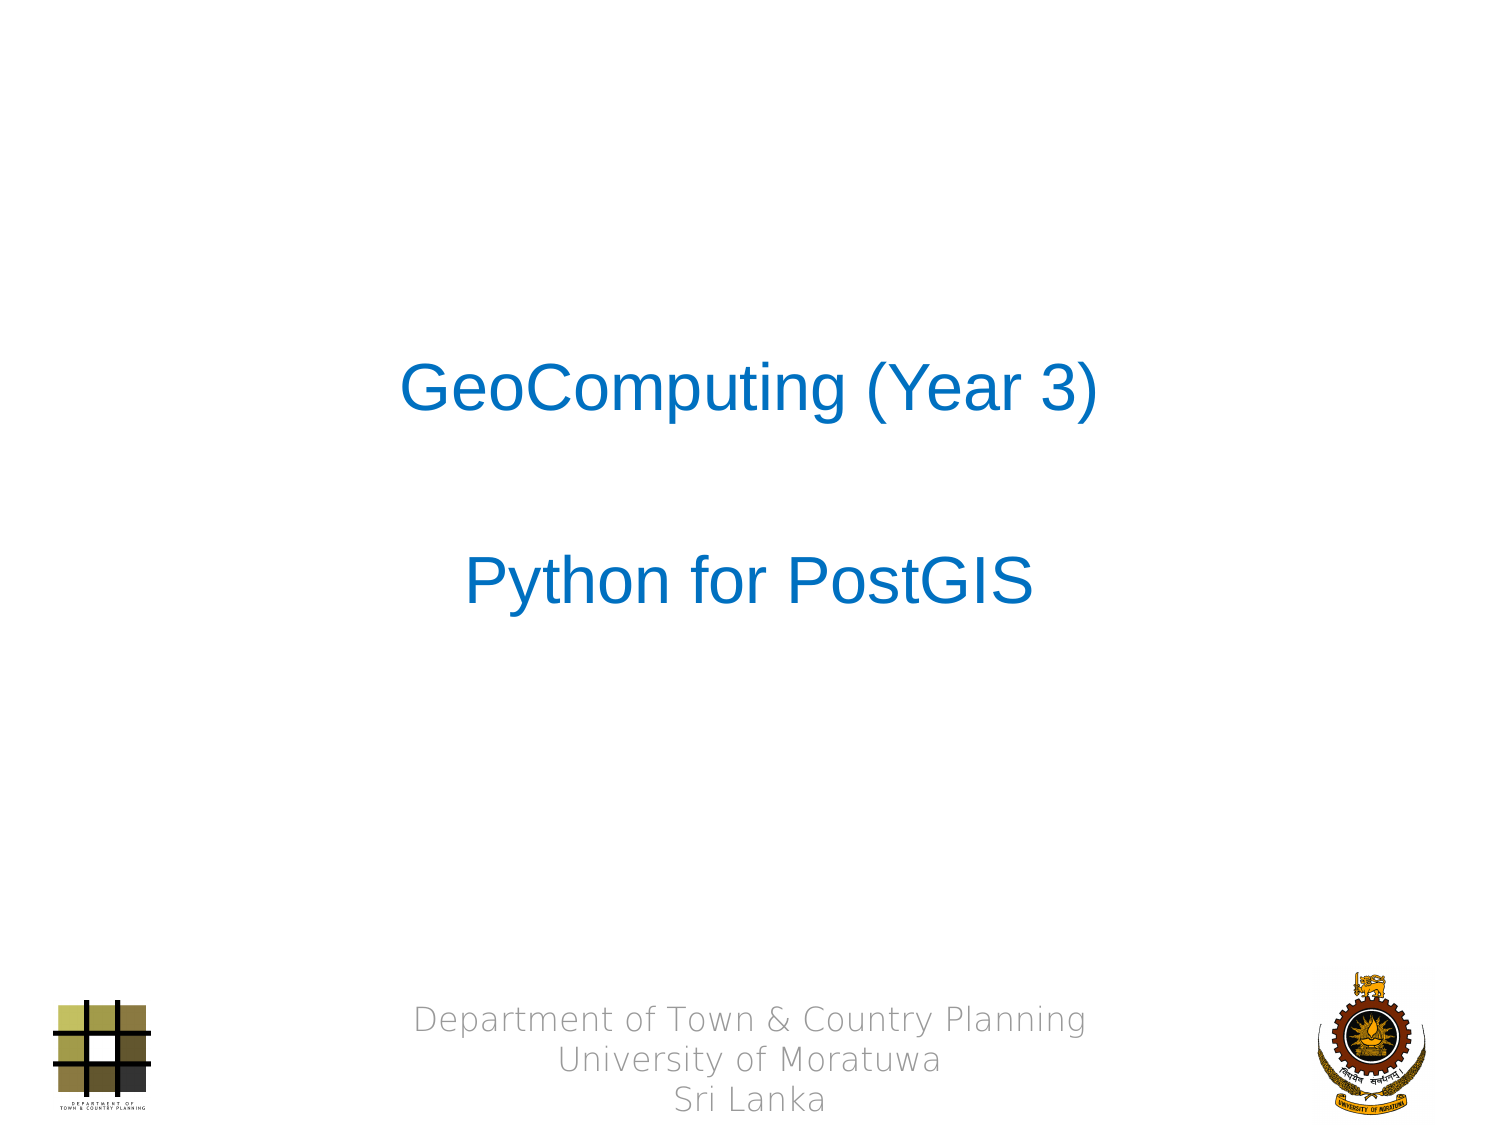

# GeoComputing (Year 3)
Python for PostGIS